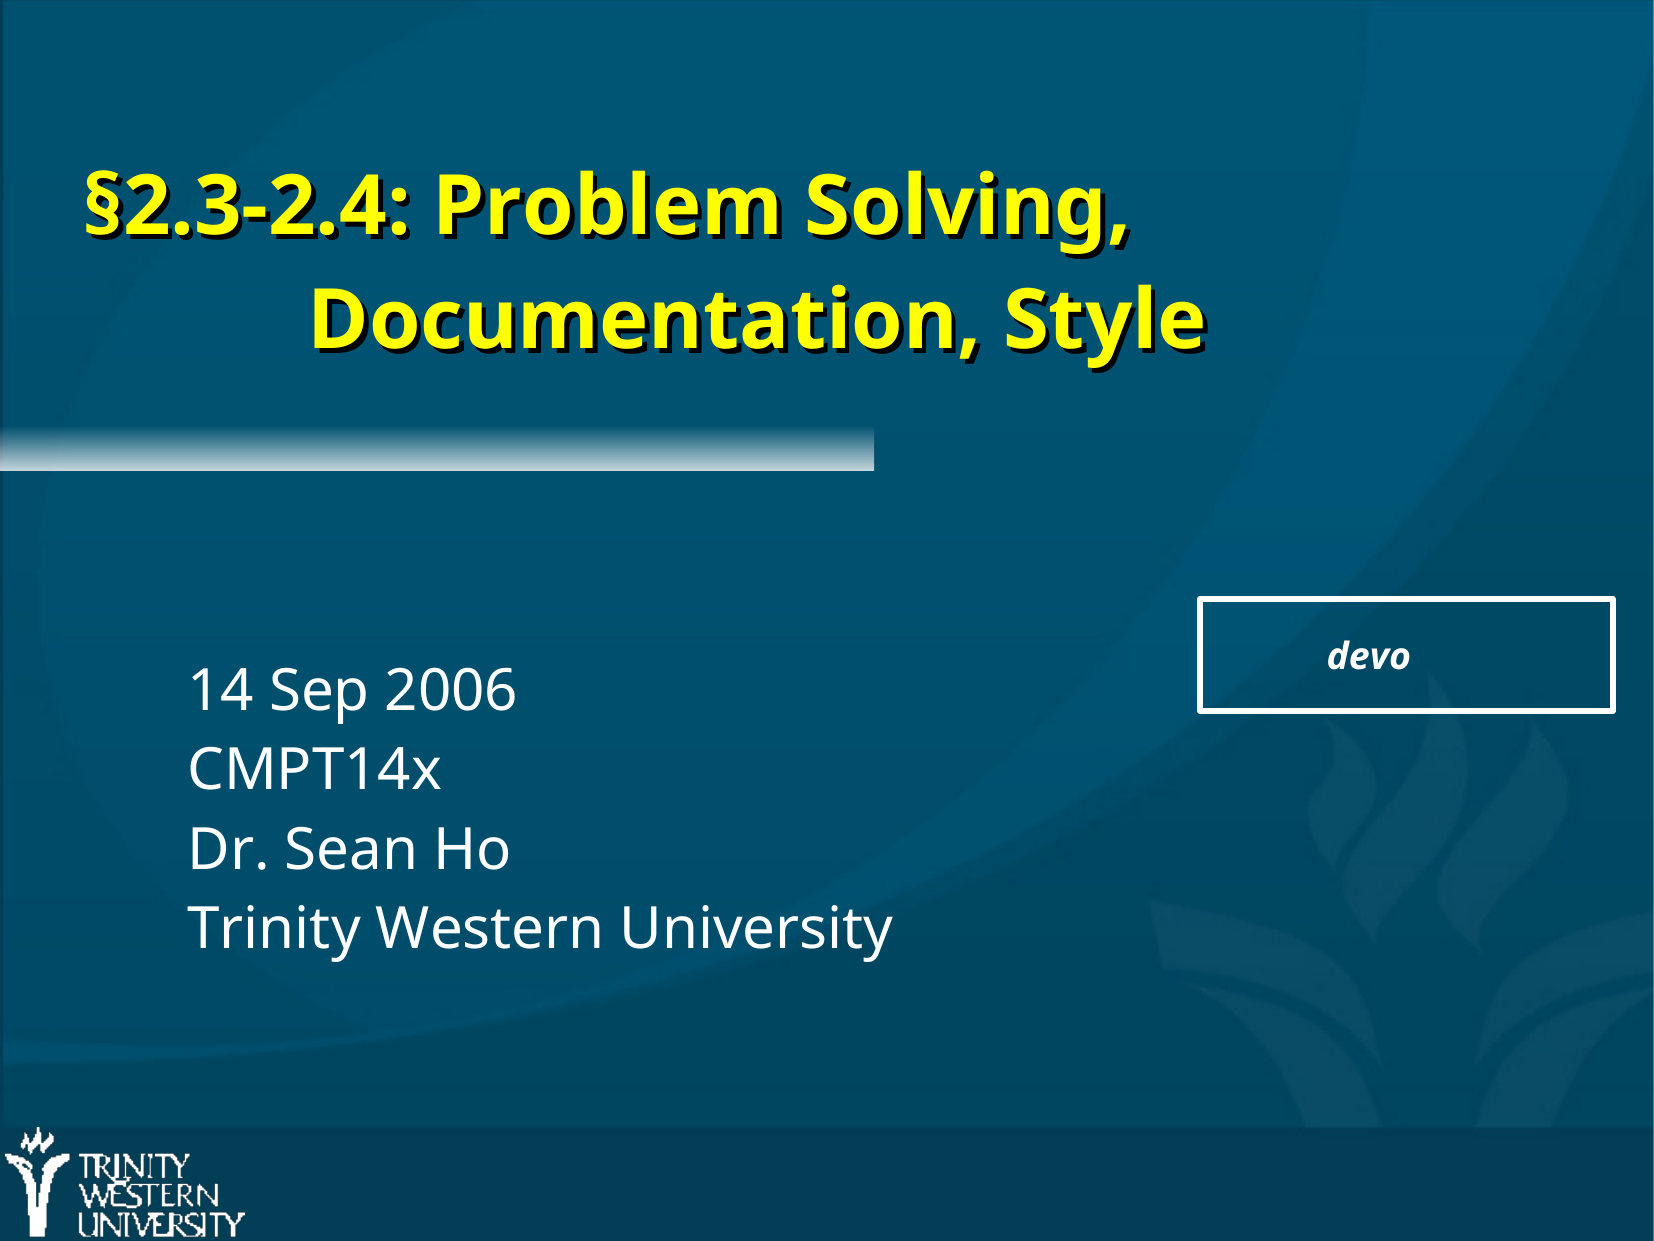

# §2.3-2.4: Problem Solving, Documentation, Style
14 Sep 2006
CMPT14x
Dr. Sean Ho
Trinity Western University
devo